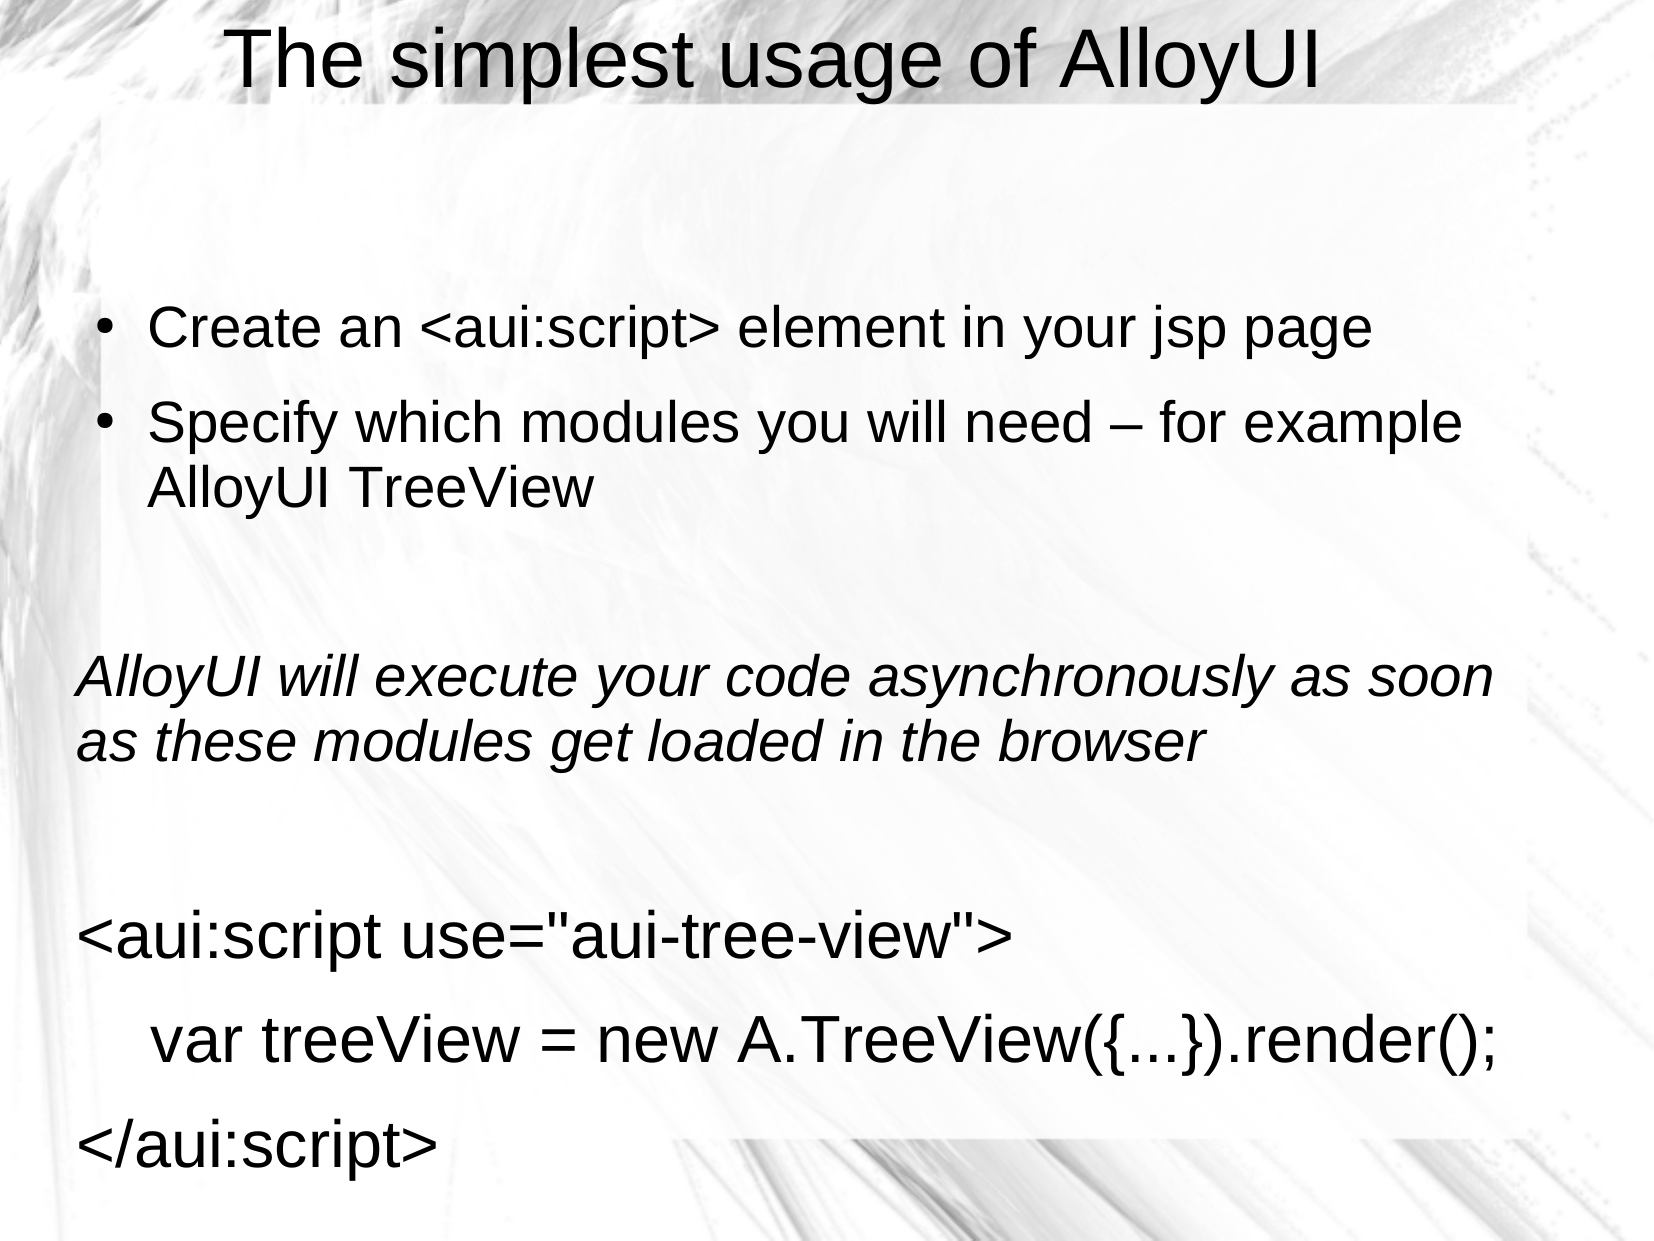

# The simplest usage of AlloyUI
Create an <aui:script> element in your jsp page
Specify which modules you will need – for example AlloyUI TreeView
AlloyUI will execute your code asynchronously as soon as these modules get loaded in the browser
<aui:script use="aui-tree-view">
 var treeView = new A.TreeView({...}).render();
</aui:script>